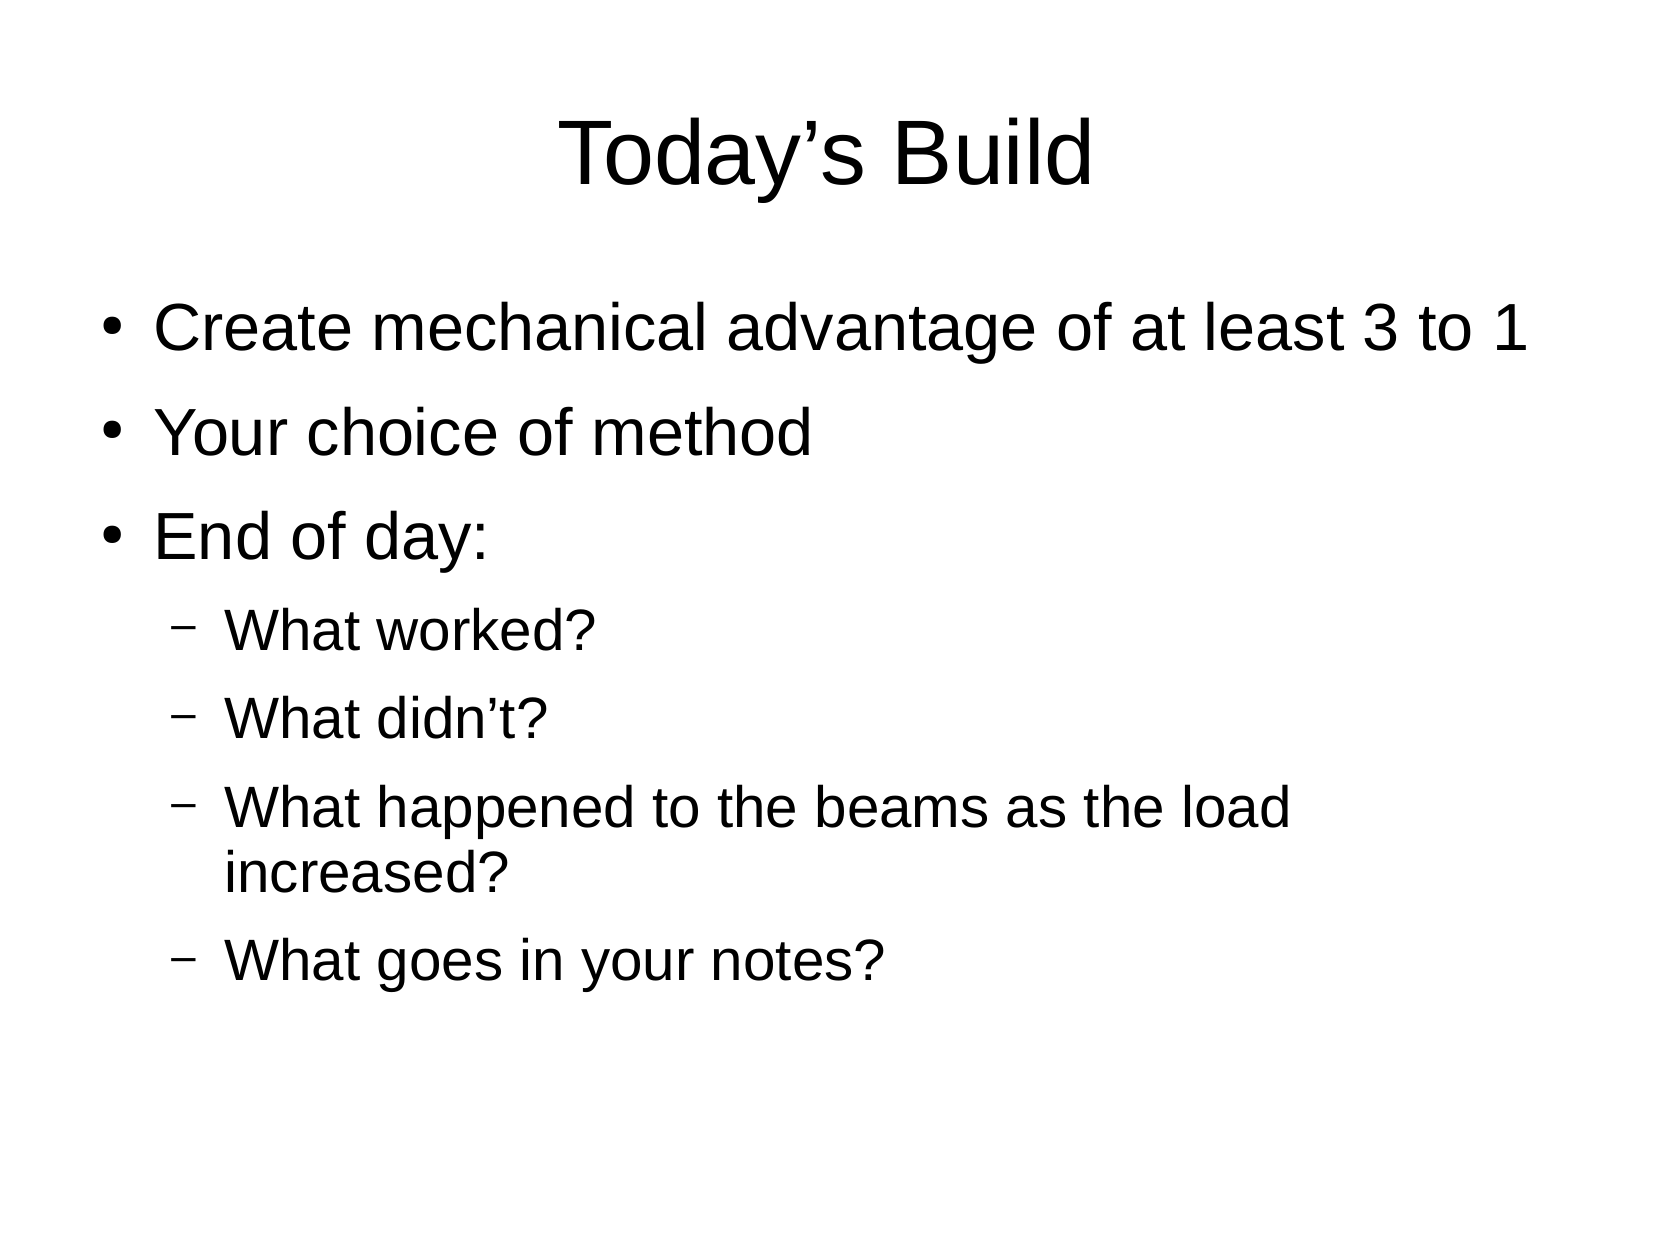

# Today’s Build
Create mechanical advantage of at least 3 to 1
Your choice of method
End of day:
What worked?
What didn’t?
What happened to the beams as the load increased?
What goes in your notes?